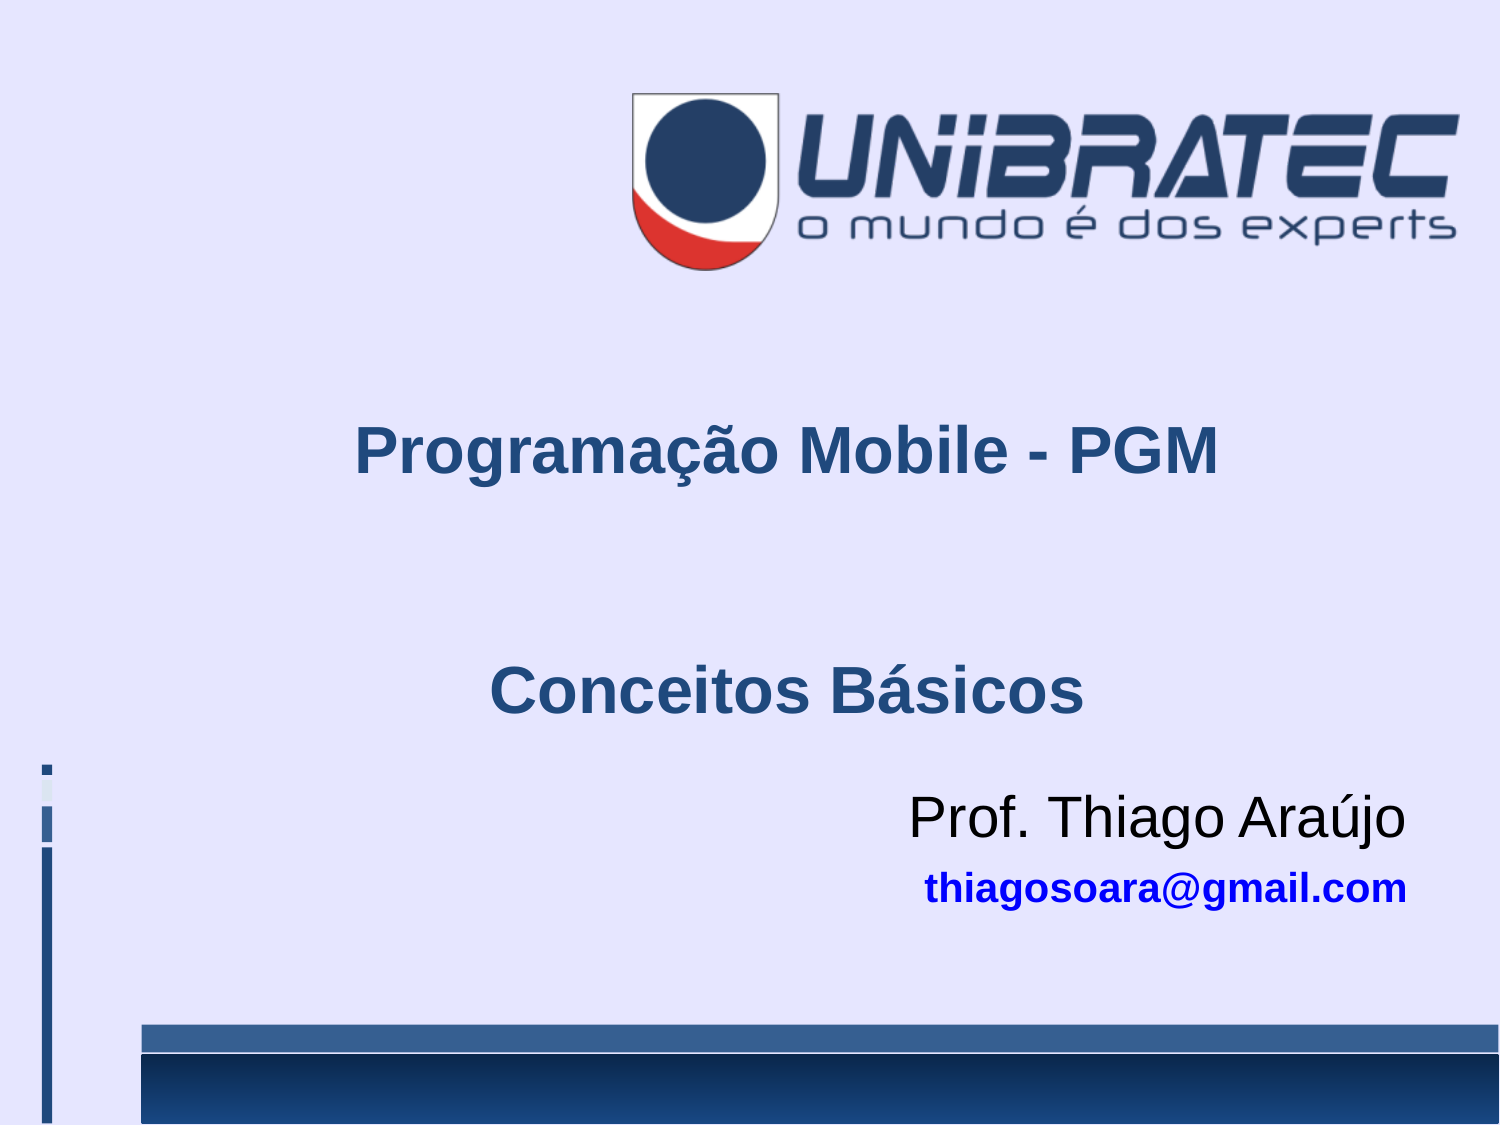

Programação Mobile - PGM
Conceitos Básicos
 Prof. Thiago Araújo
thiagosoara@gmail.com